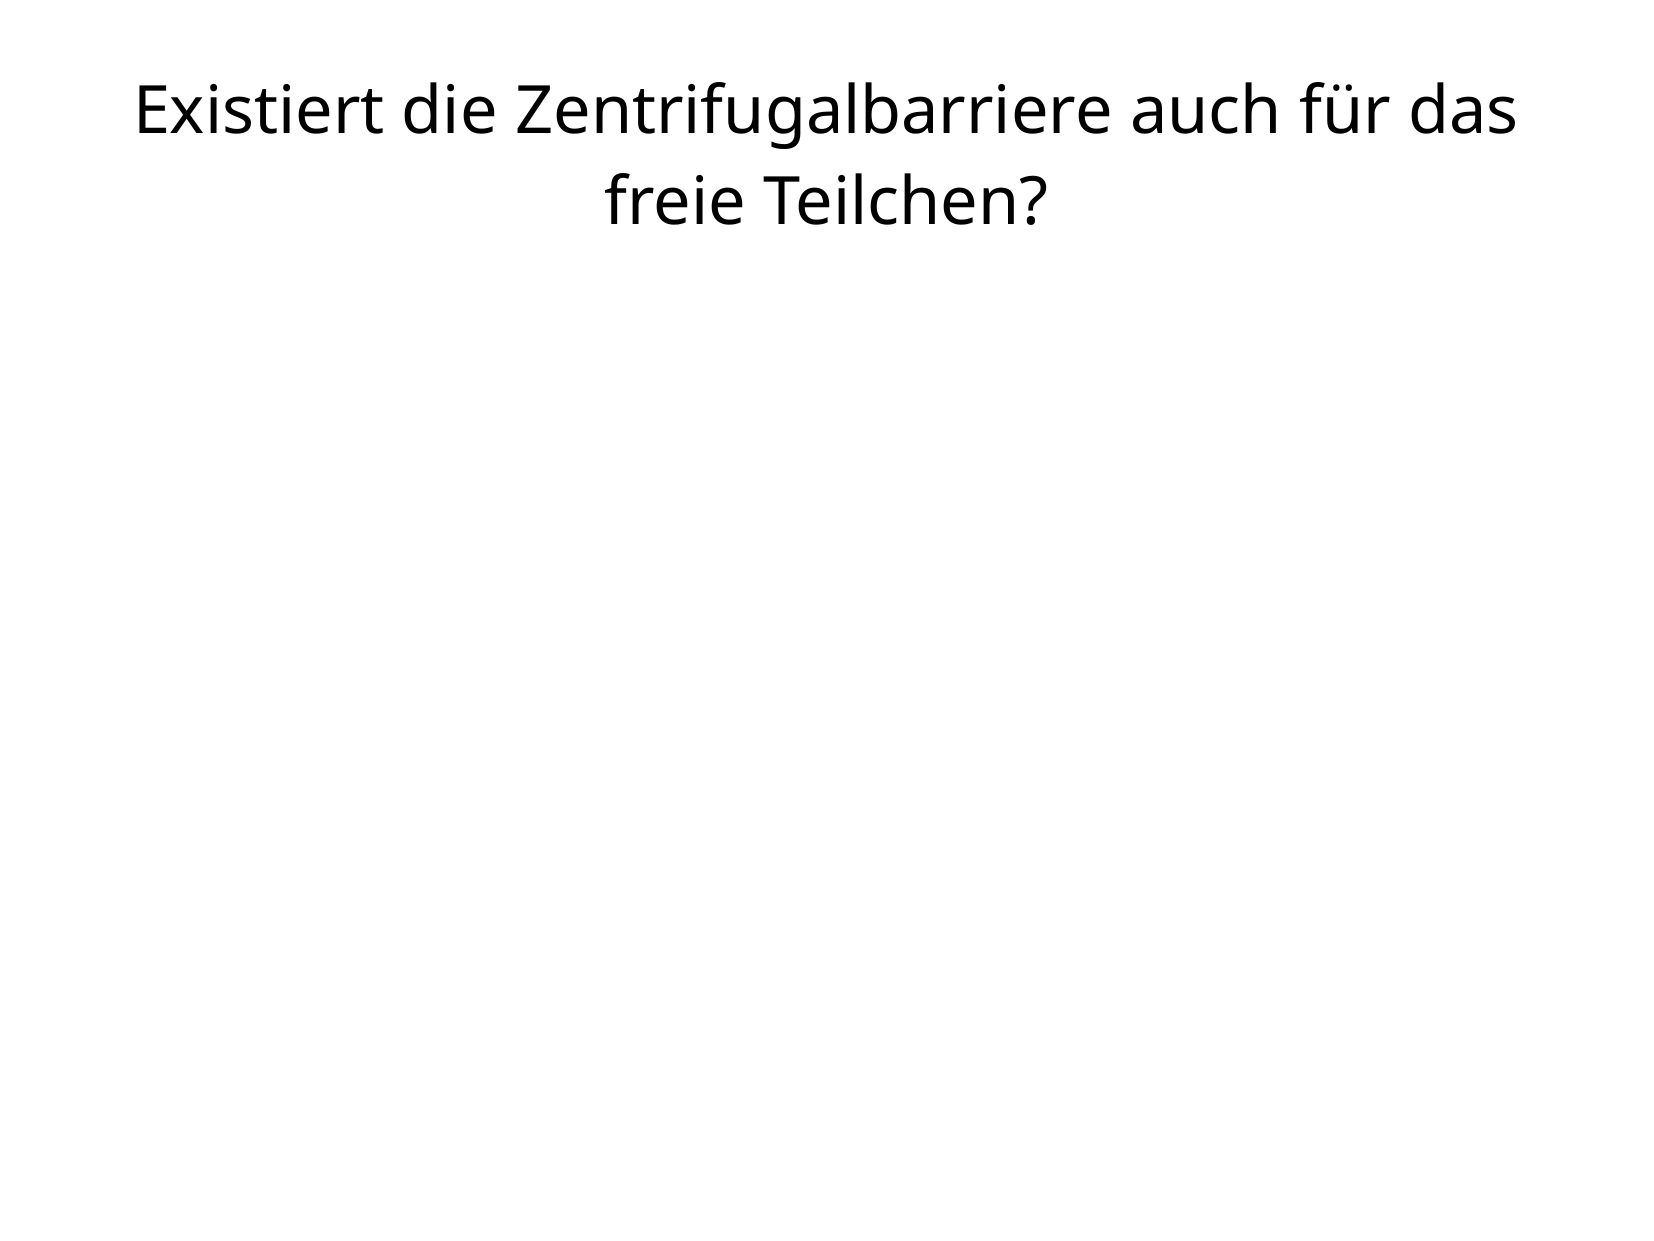

# Existiert die Zentrifugalbarriere auch für das freie Teilchen?